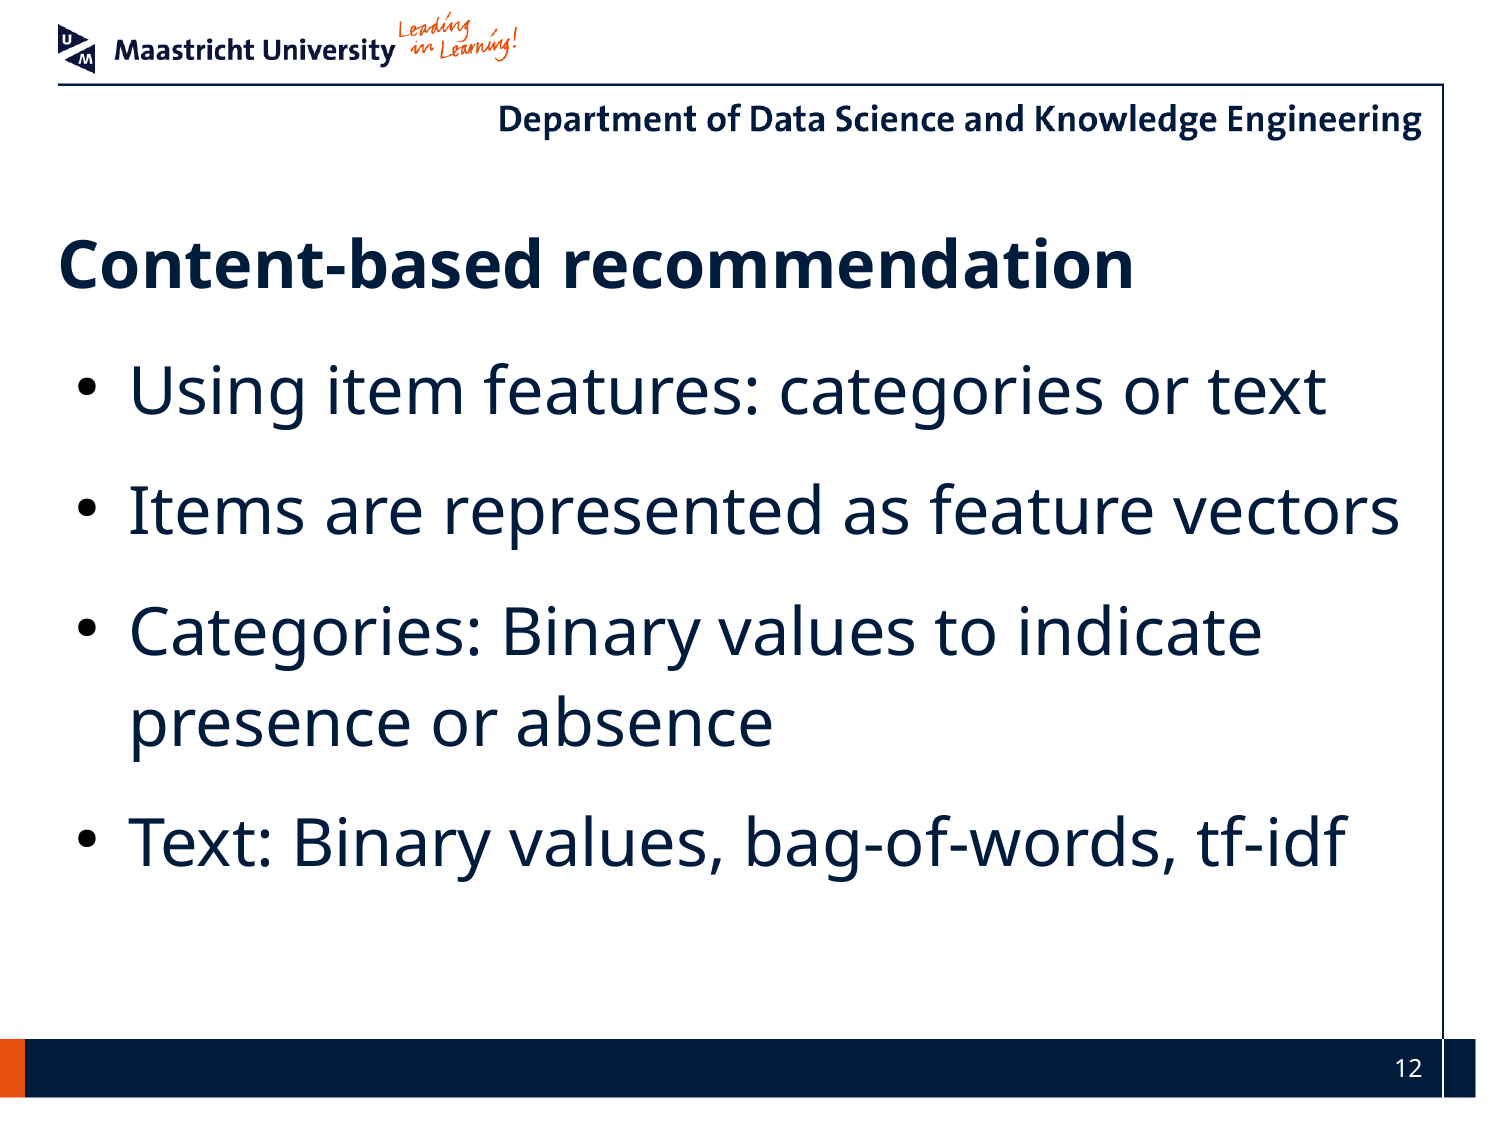

# Content-based recommendation
Using item features: categories or text
Items are represented as feature vectors
Categories: Binary values to indicate presence or absence
Text: Binary values, bag-of-words, tf-idf